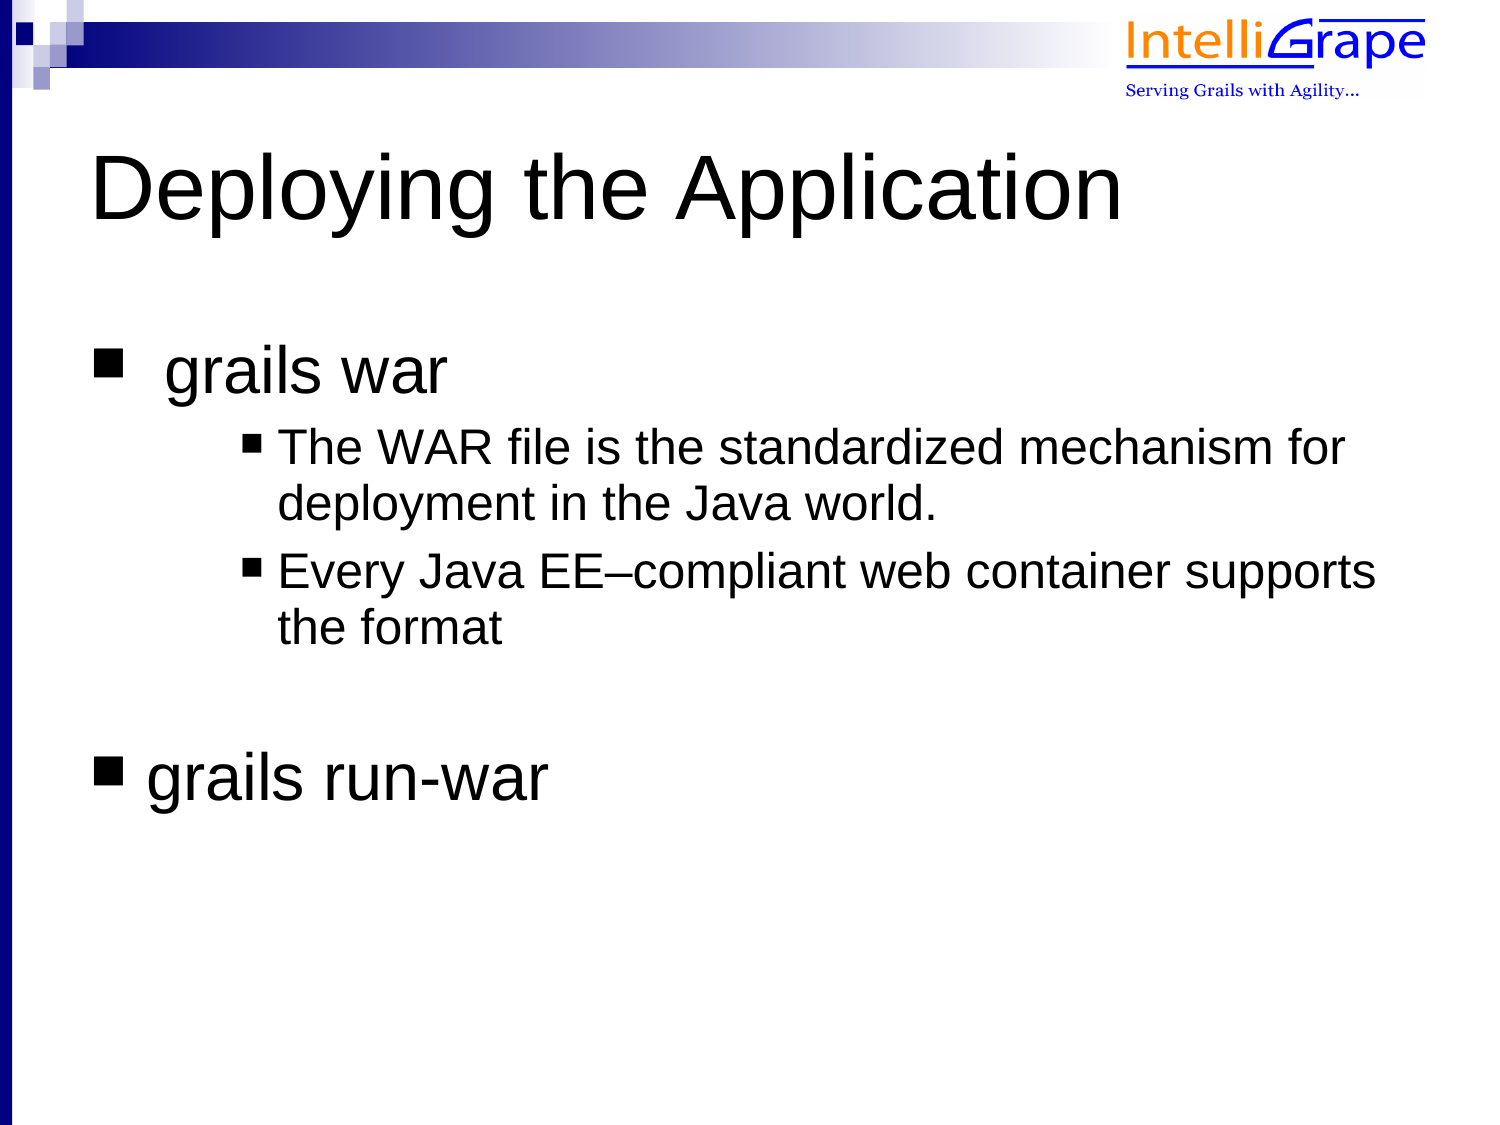

# Deploying the Application
 grails war
The WAR file is the standardized mechanism for deployment in the Java world.
Every Java EE–compliant web container supports the format
grails run-war